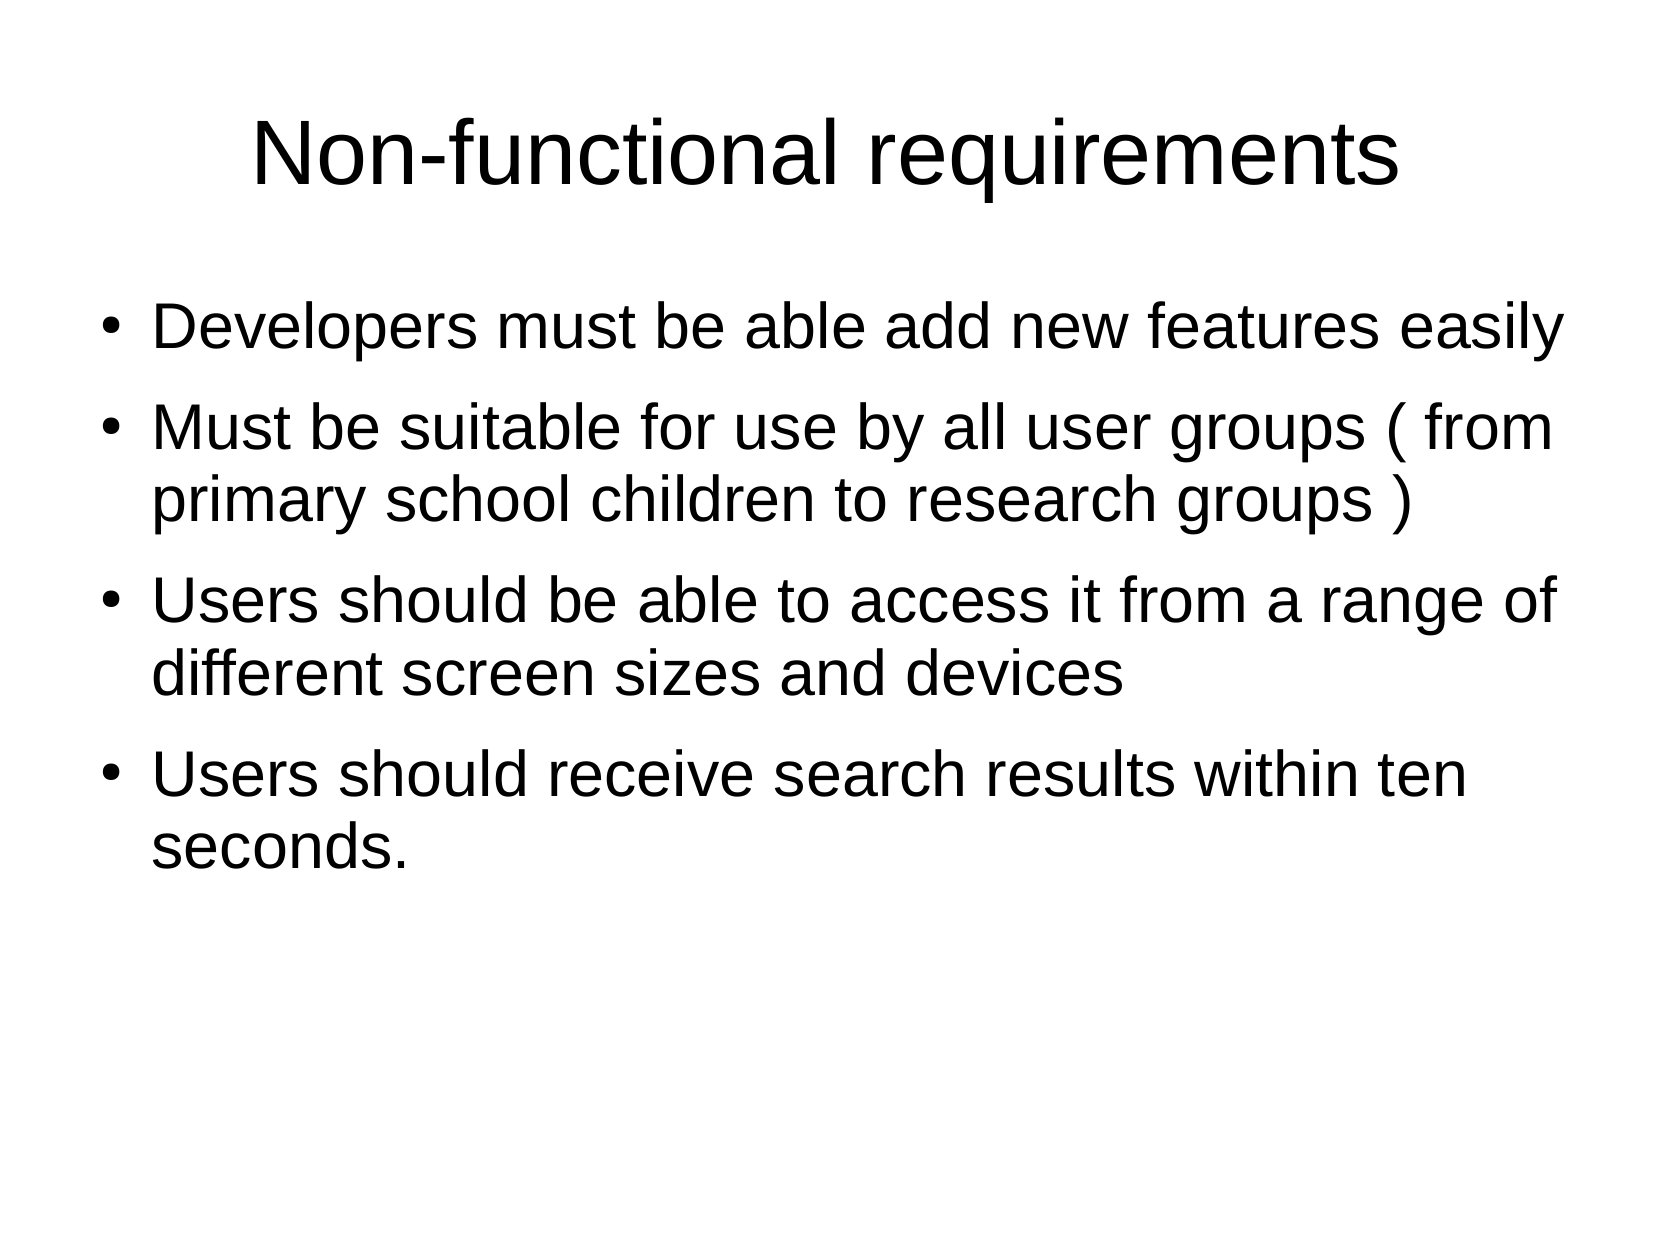

# Non-functional requirements
Developers must be able add new features easily
Must be suitable for use by all user groups ( from primary school children to research groups )
Users should be able to access it from a range of different screen sizes and devices
Users should receive search results within ten seconds.